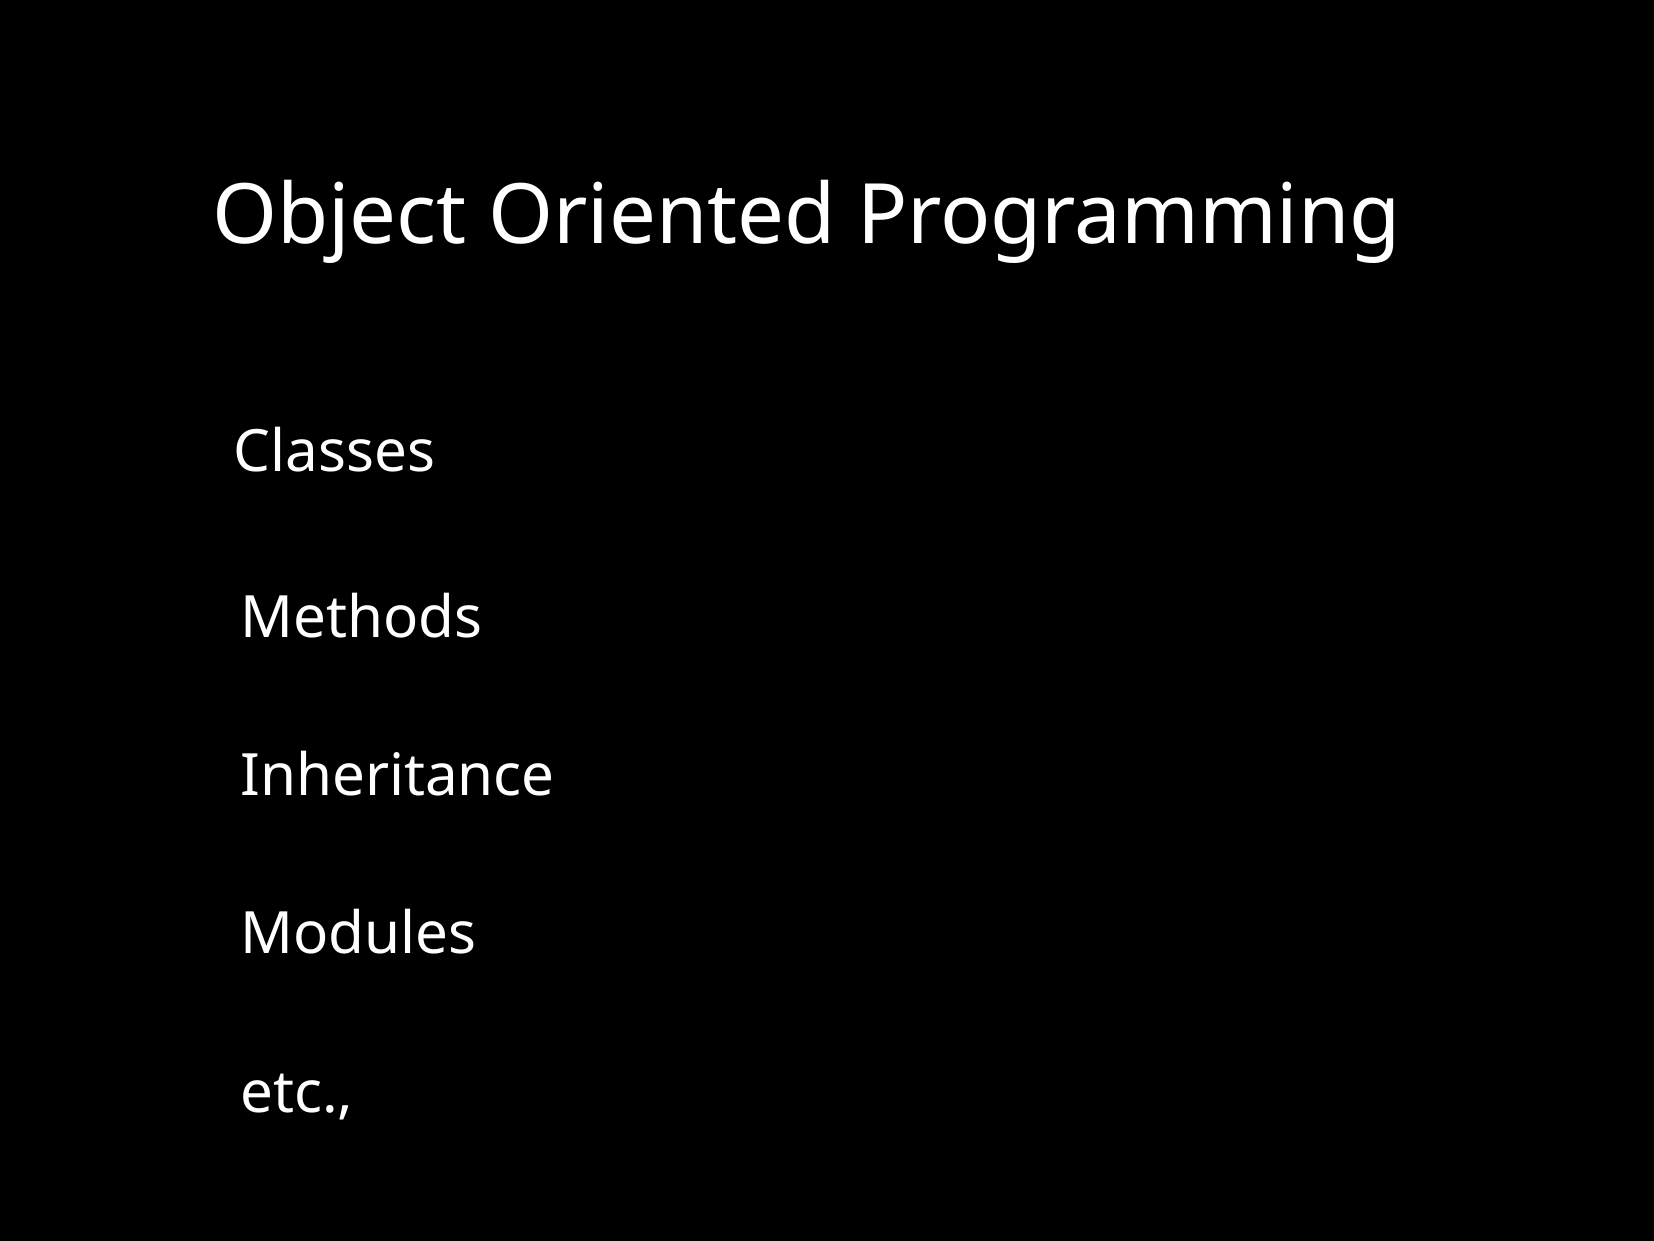

Object Oriented Programming
 Classes
 Methods
 Inheritance
 Modules
 etc.,